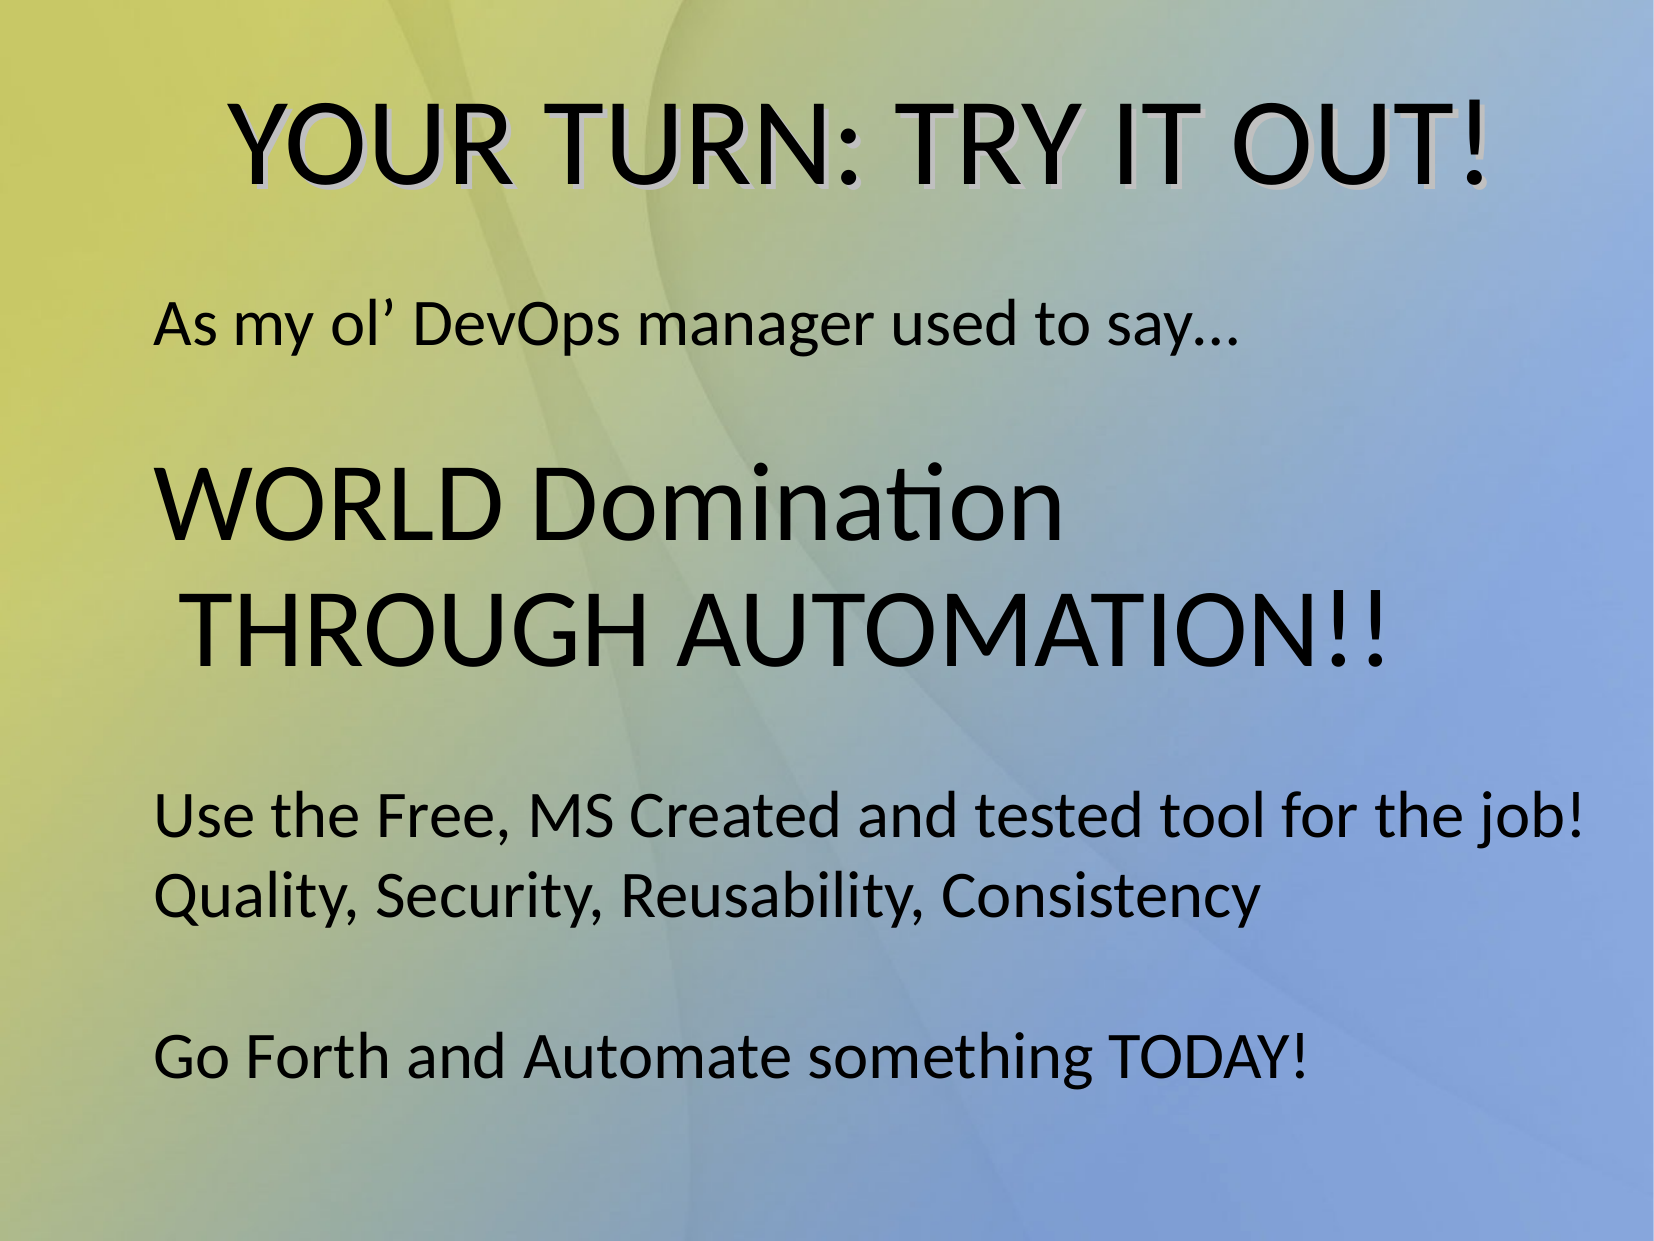

# YOUR TURN: TRY IT OUT!
As my ol’ DevOps manager used to say…
WORLD Domination
 THROUGH AUTOMATION!!
Use the Free, MS Created and tested tool for the job!
Quality, Security, Reusability, Consistency
Go Forth and Automate something TODAY!